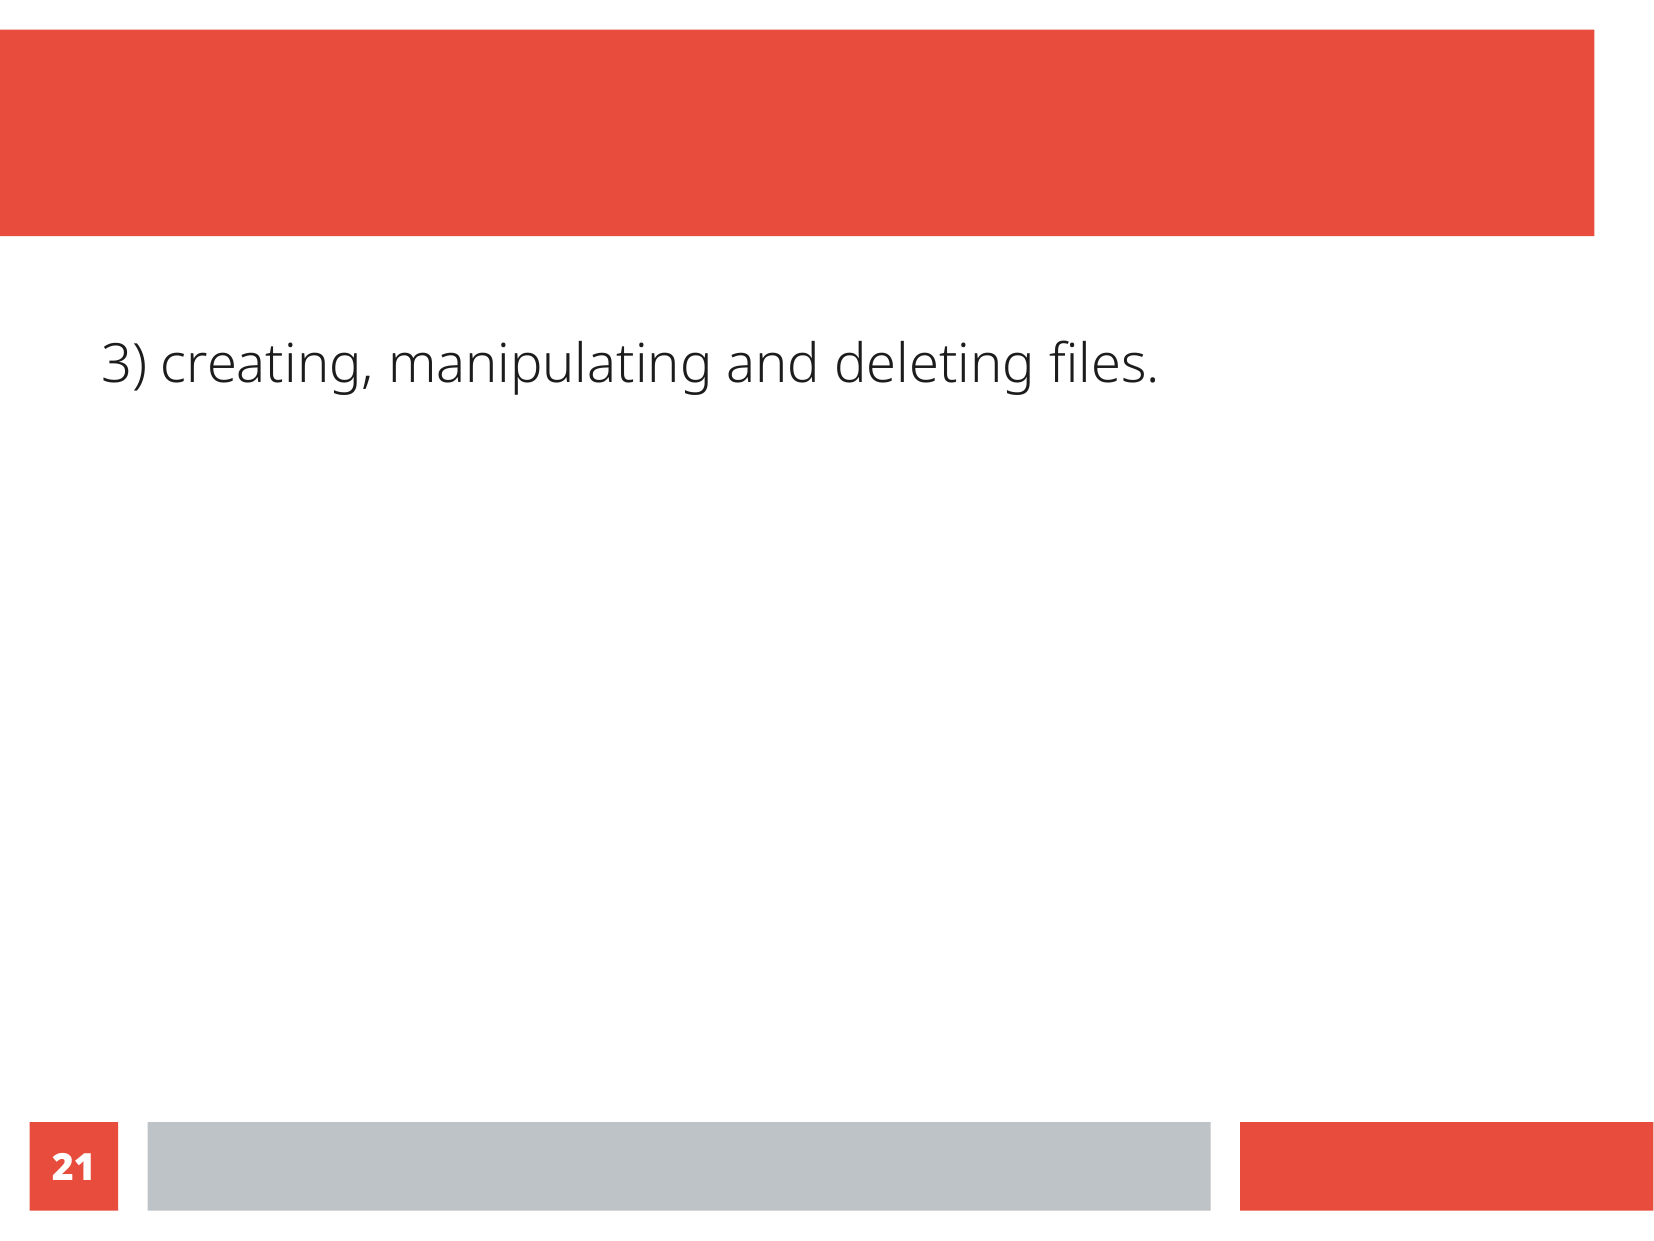

#
 3) creating, manipulating and deleting files.
21